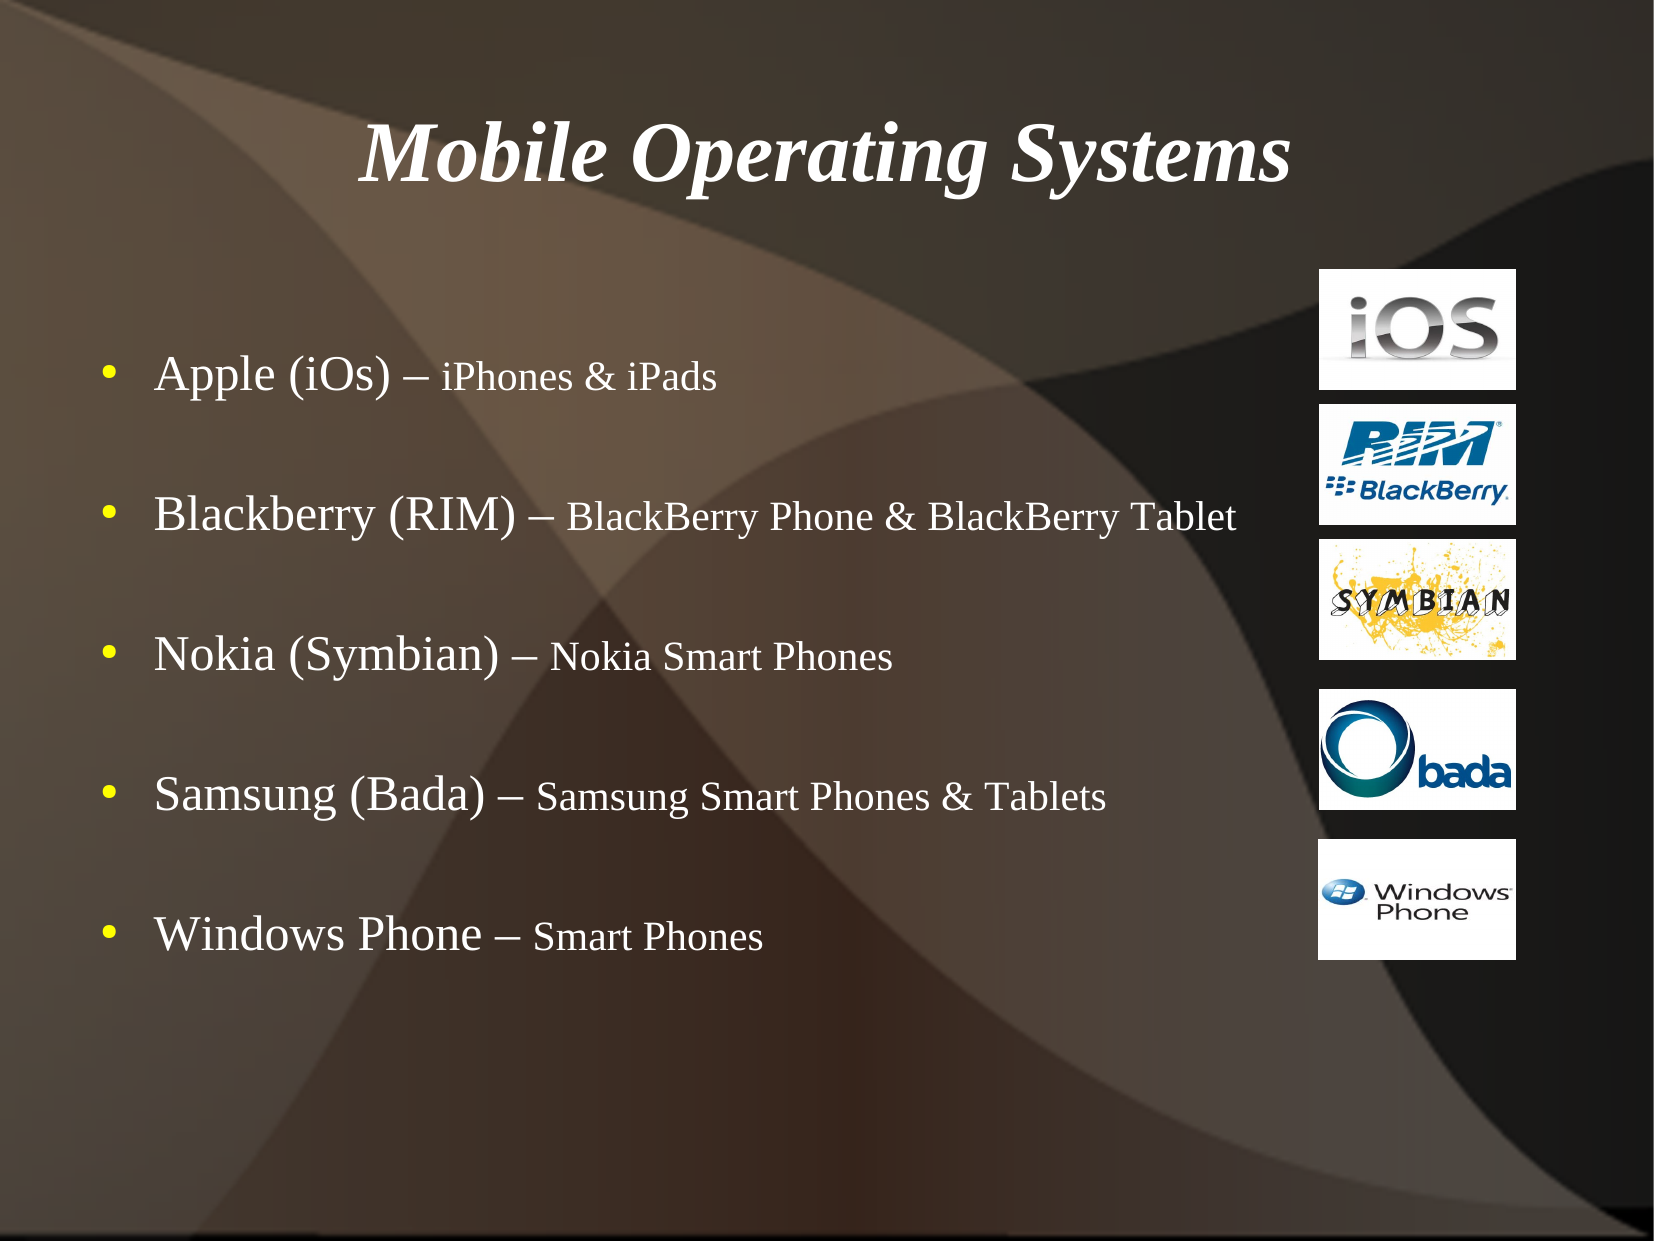

# Mobile Operating Systems
Apple (iOs) – iPhones & iPads
Blackberry (RIM) – BlackBerry Phone & BlackBerry Tablet
Nokia (Symbian) – Nokia Smart Phones
Samsung (Bada) – Samsung Smart Phones & Tablets
Windows Phone – Smart Phones